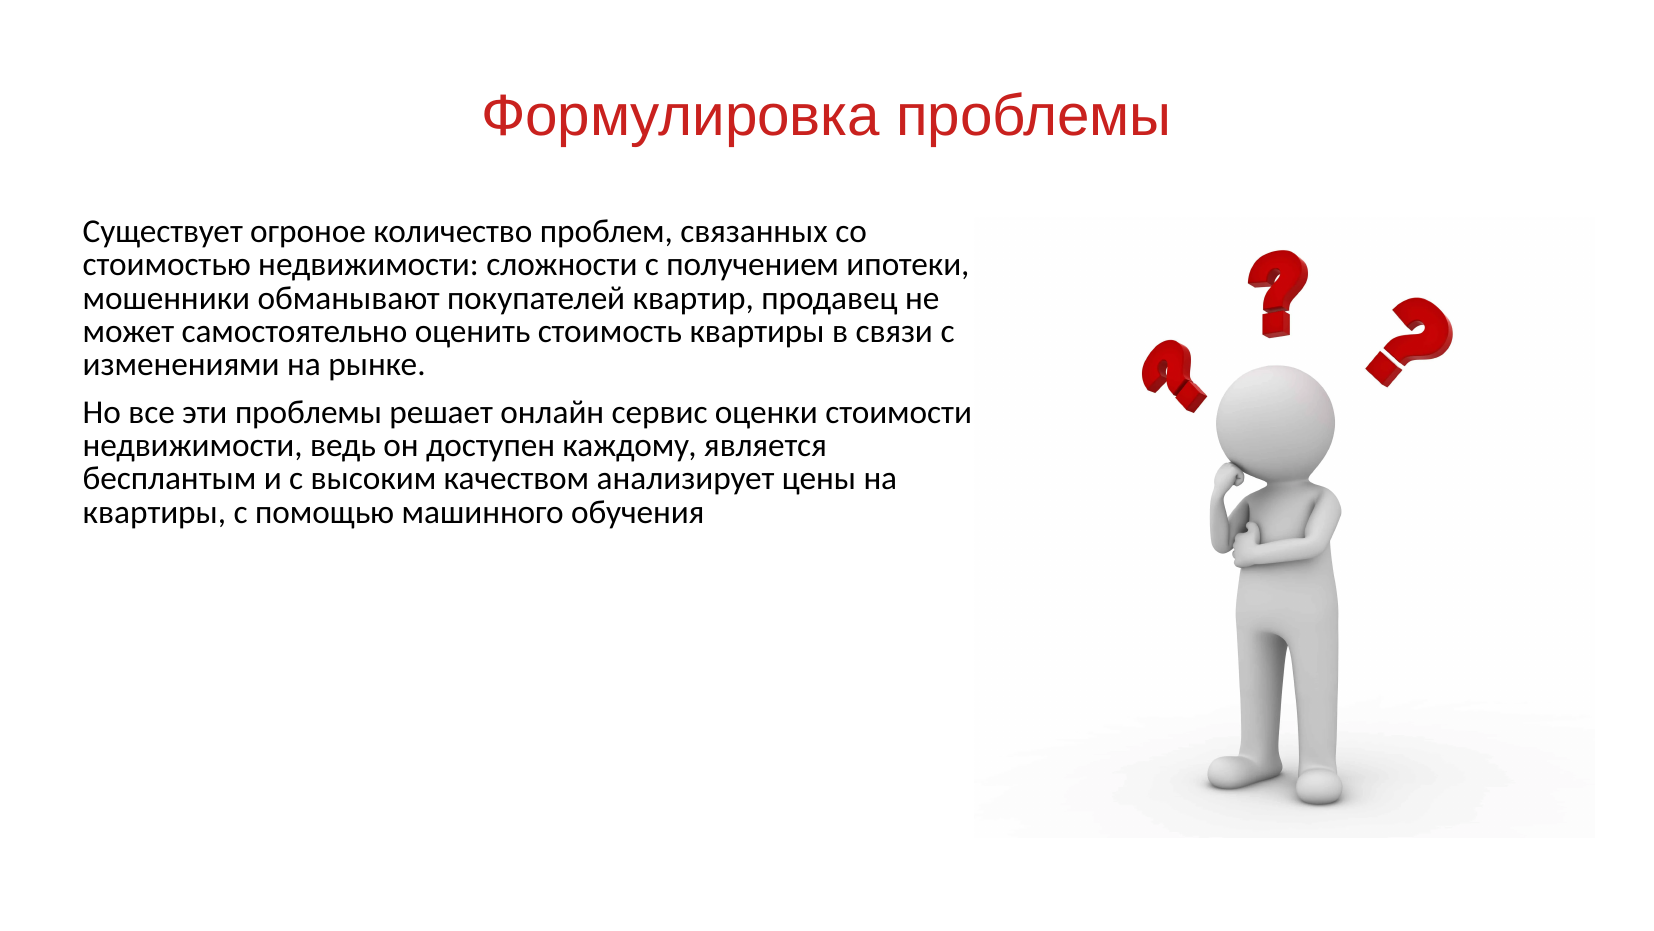

# Формулировка проблемы
Существует огроное количество проблем, связанных со стоимостью недвижимости: сложности с получением ипотеки, мошенники обманывают покупателей квартир, продавец не может самостоятельно оценить стоимость квартиры в связи с изменениями на рынке.
Но все эти проблемы решает онлайн сервис оценки стоимости недвижимости, ведь он доступен каждому, является бесплантым и с высоким качеством анализирует цены на квартиры, с помощью машинного обучения